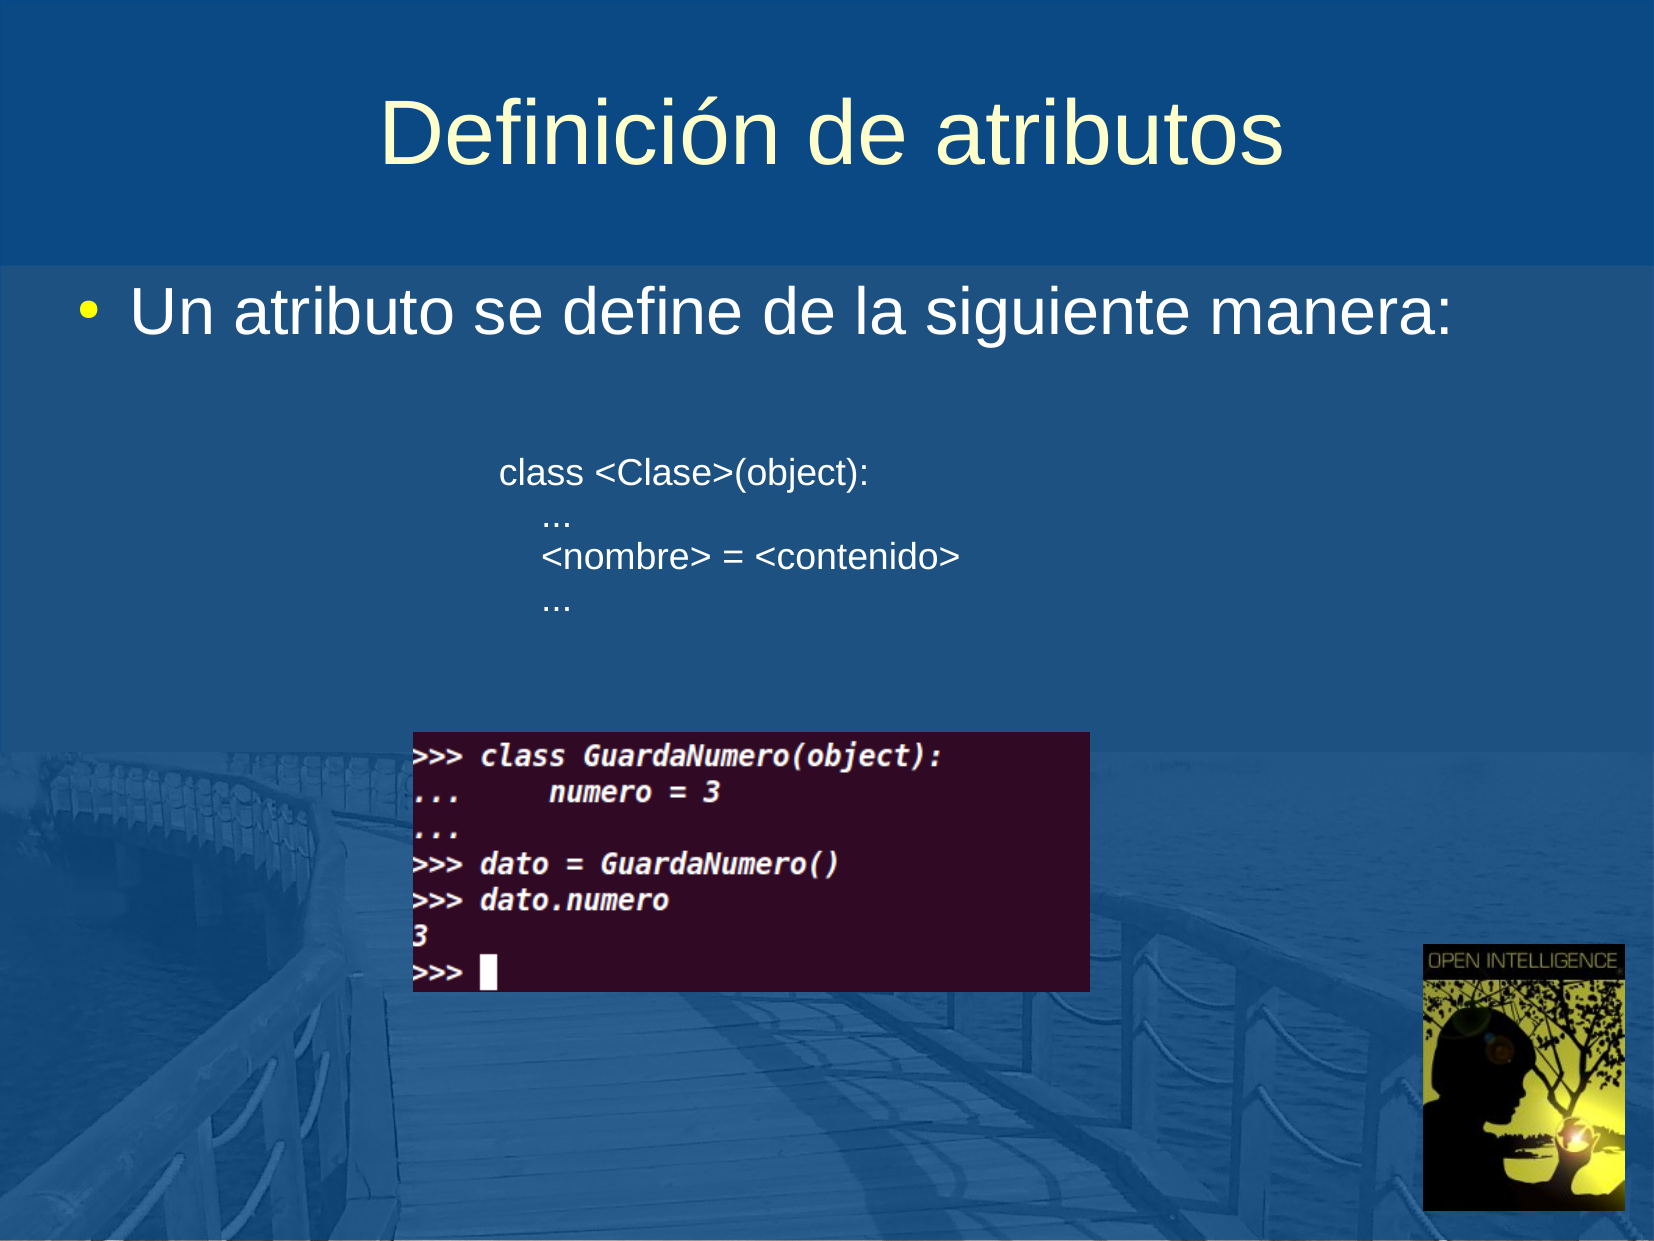

# Definición de atributos
Un atributo se define de la siguiente manera:
class <Clase>(object):
 ...
 <nombre> = <contenido>
 ...